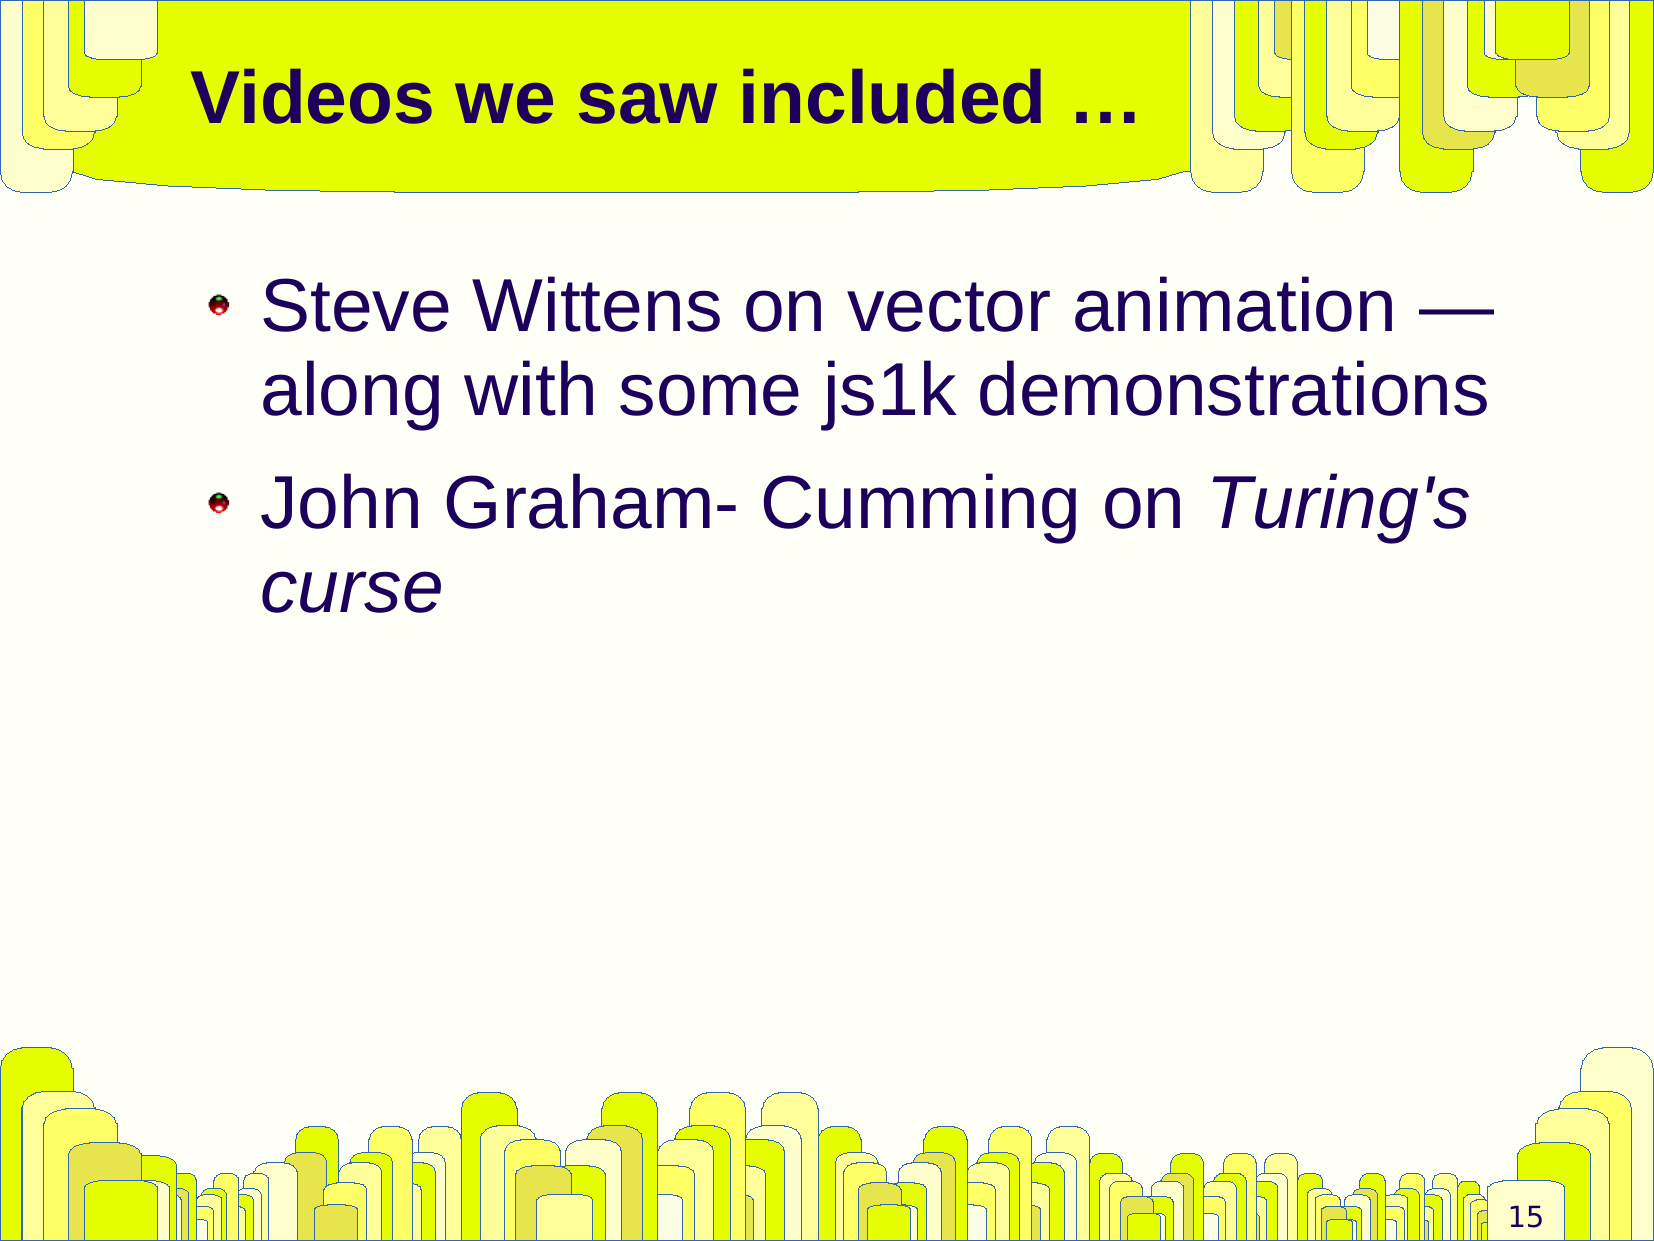

# Videos we saw included …
Steve Wittens on vector animation — along with some js1k demonstrations
John Graham- Cumming on Turing's curse